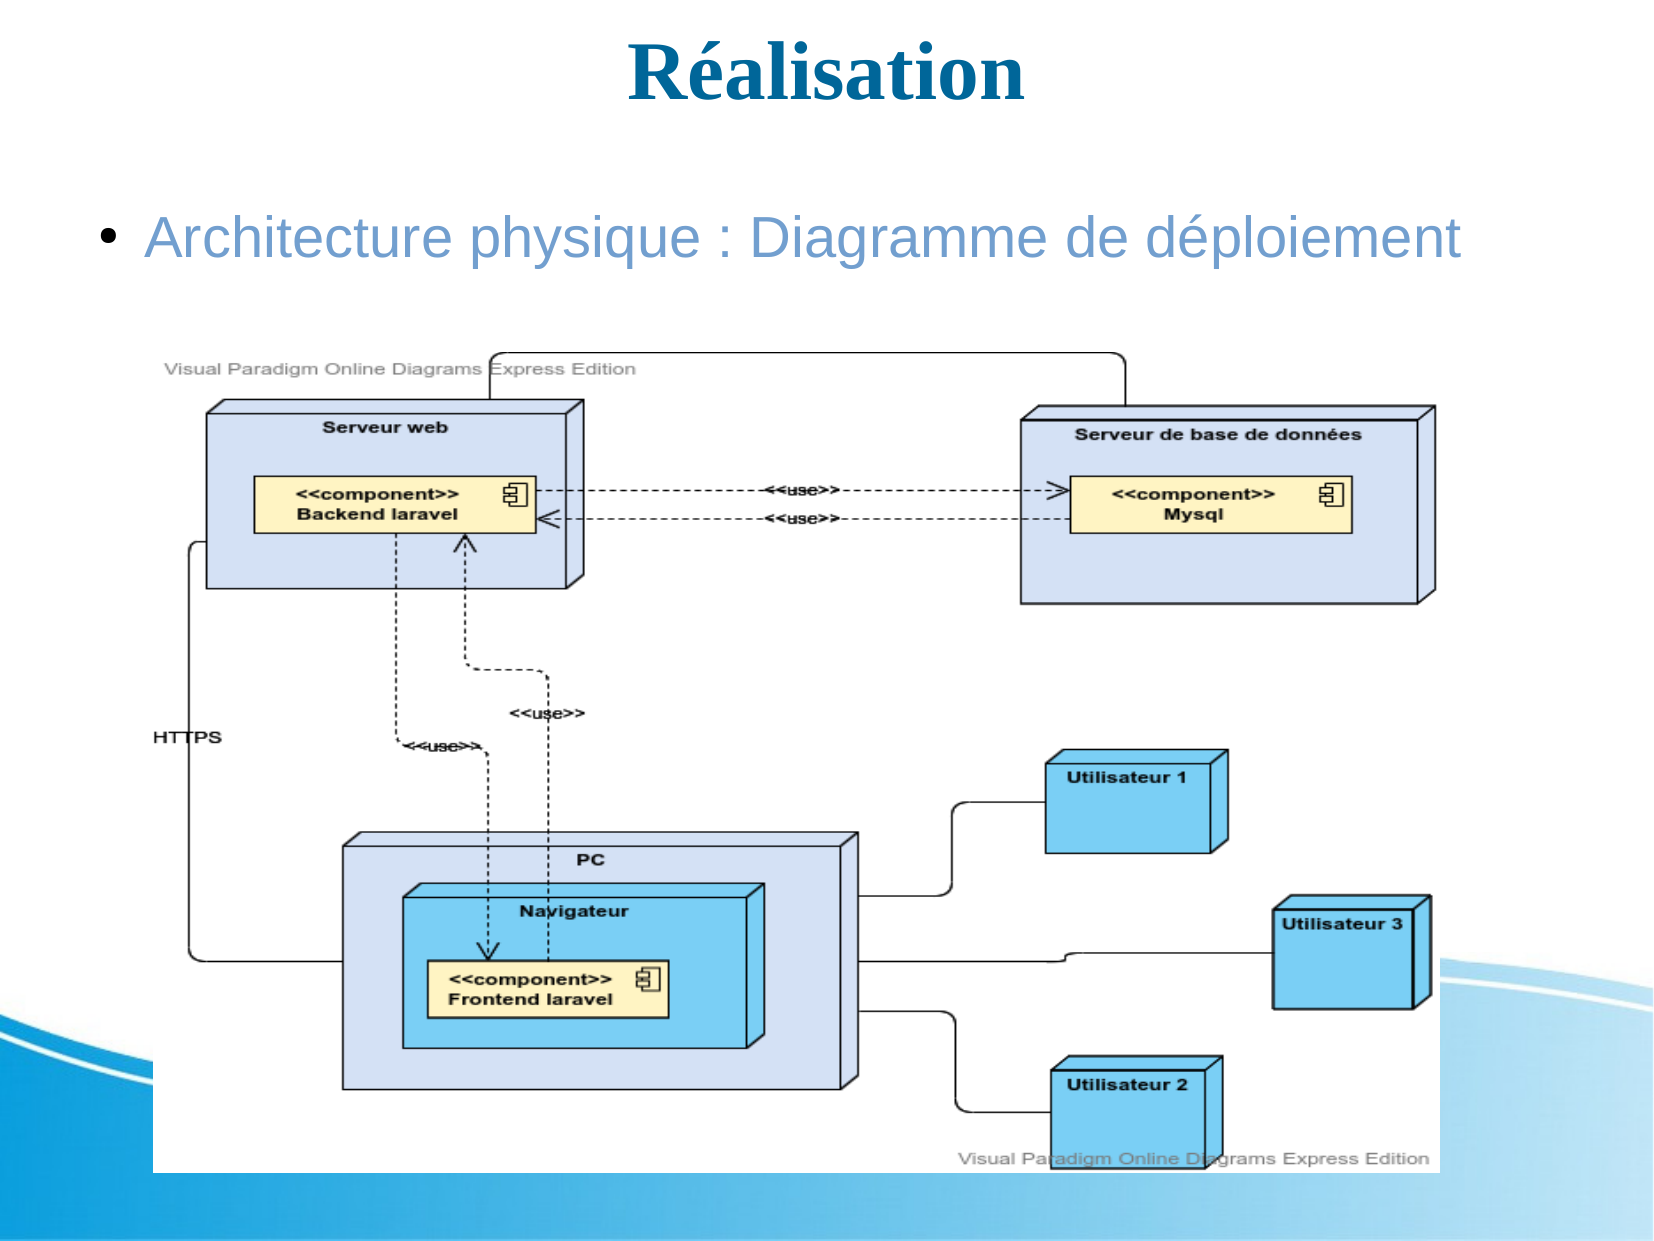

# Réalisation
Architecture physique : Diagramme de déploiement